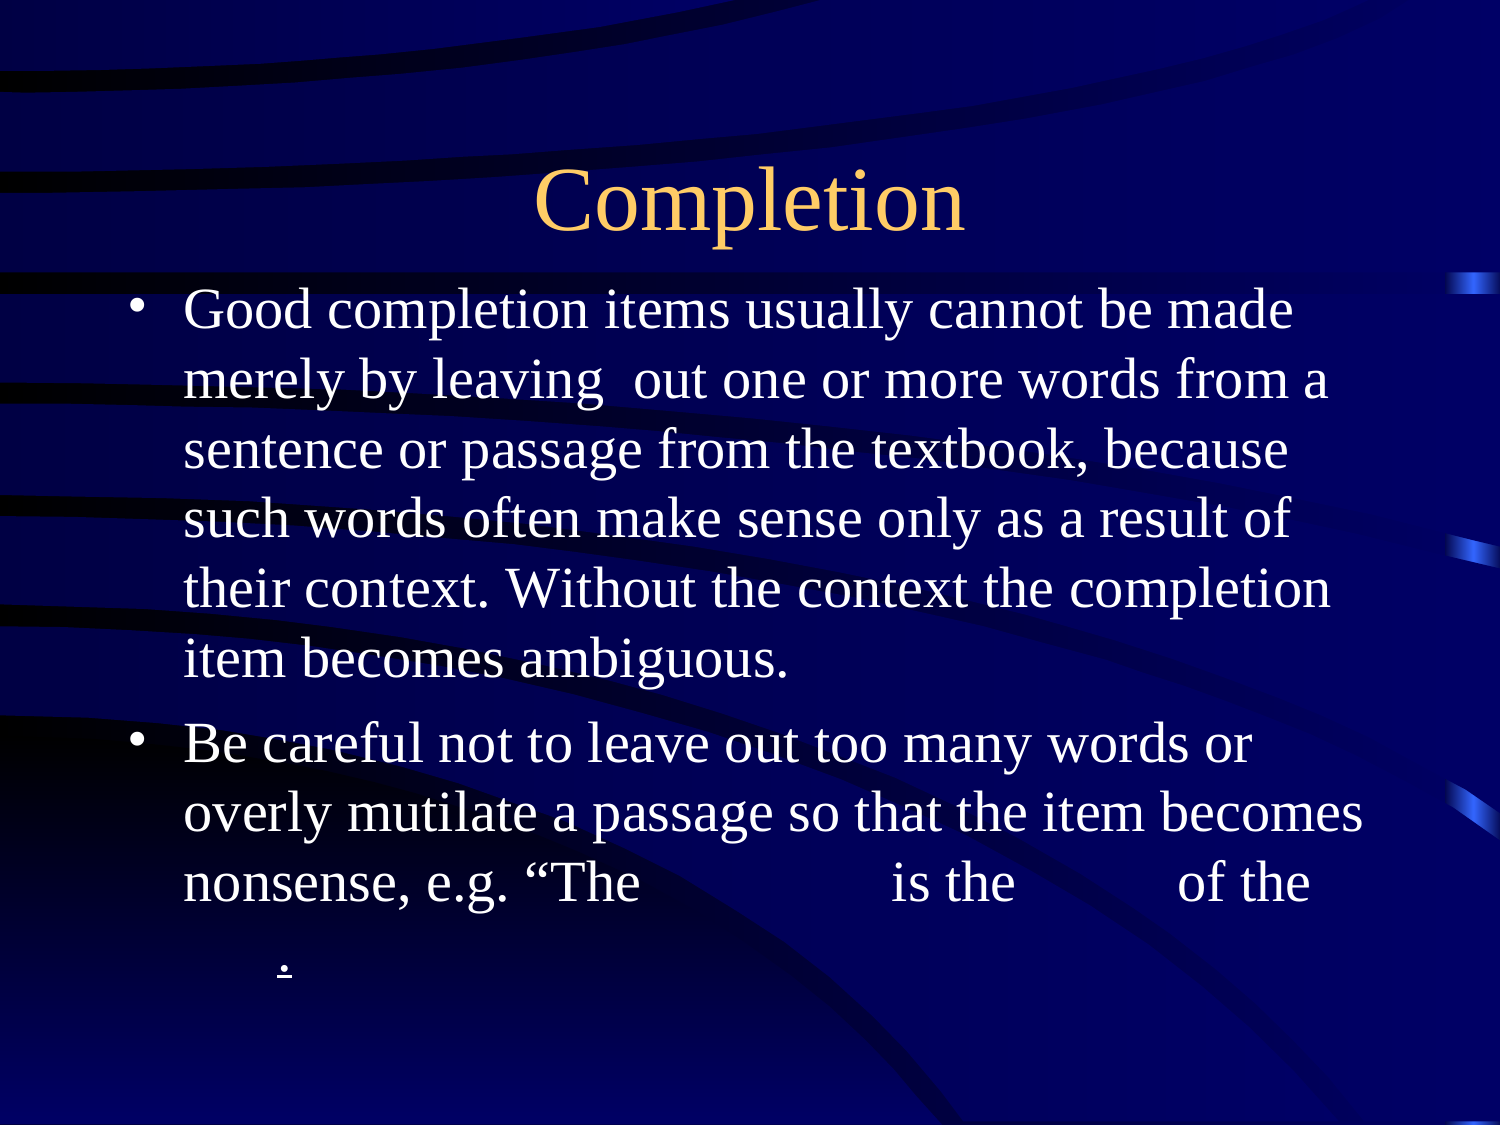

# Completion
Good completion items usually cannot be made merely by leaving out one or more words from a sentence or passage from the textbook, because such words often make sense only as a result of their context. Without the context the completion item becomes ambiguous.
Be careful not to leave out too many words or overly mutilate a passage so that the item becomes nonsense, e.g. “The 		 is the 	of the 		.